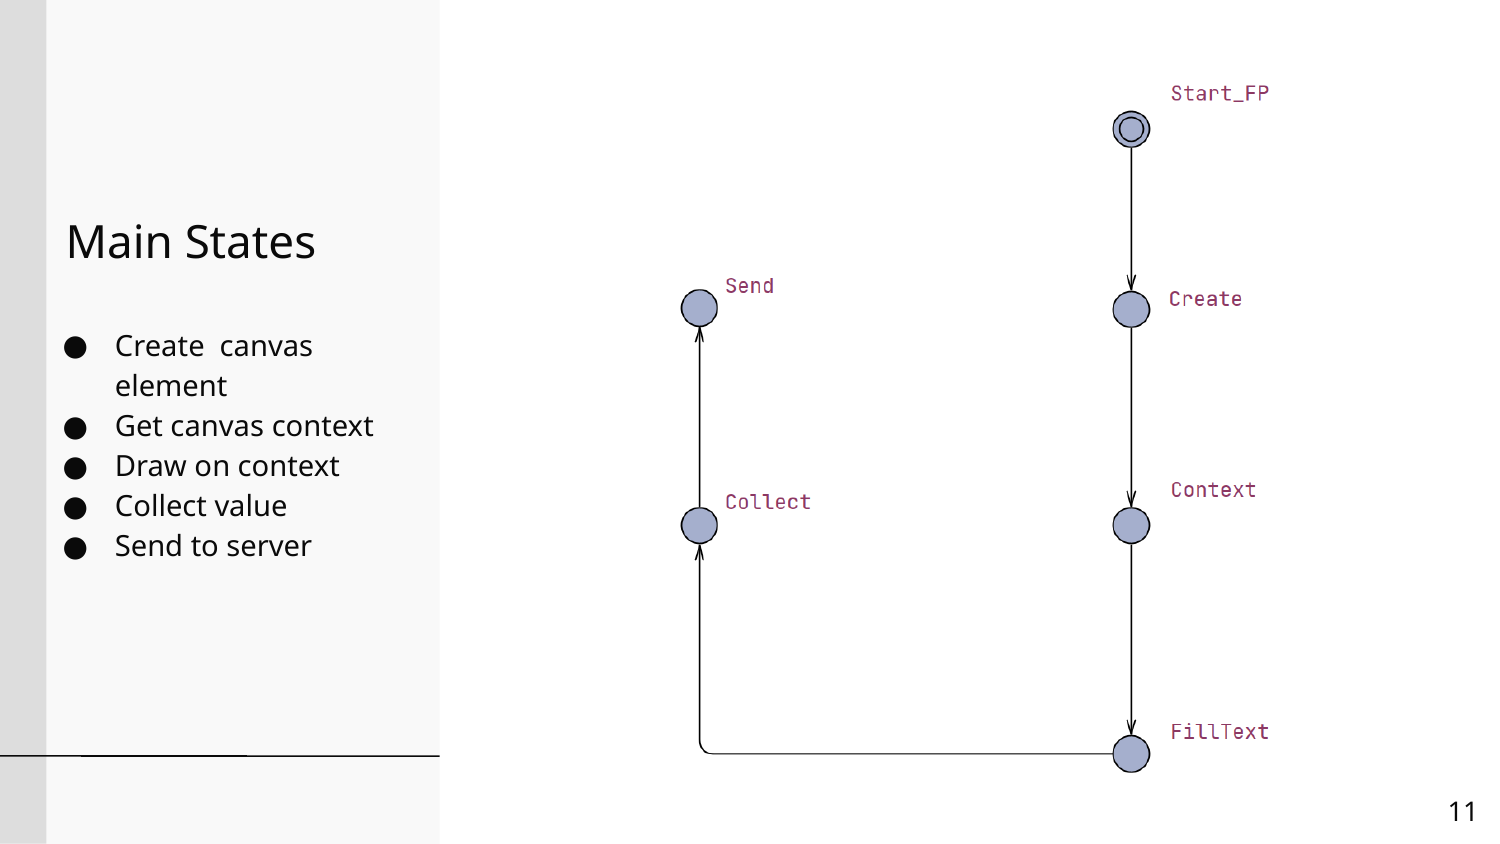

# Main States
Create canvas element
Get canvas context
Draw on context
Collect value
Send to server